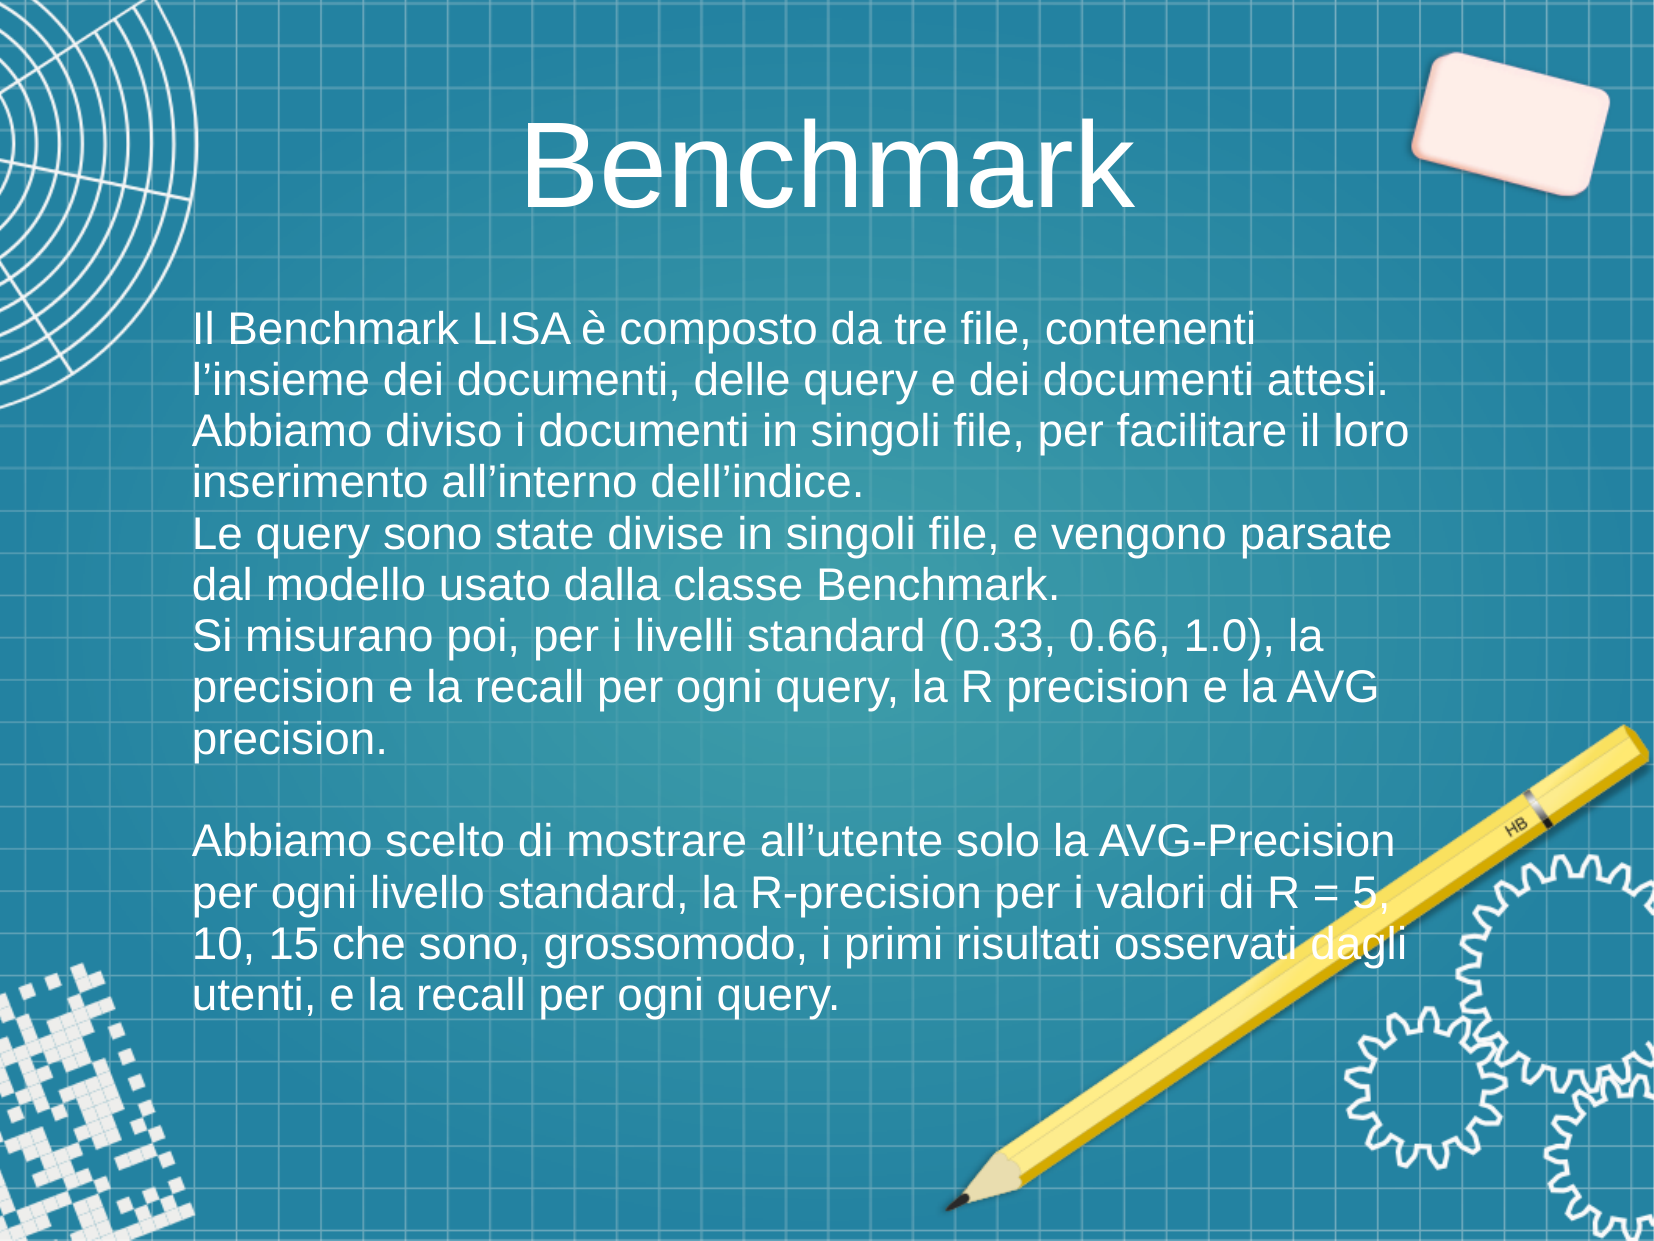

# Benchmark
Il Benchmark LISA è composto da tre file, contenenti l’insieme dei documenti, delle query e dei documenti attesi.
Abbiamo diviso i documenti in singoli file, per facilitare il loro inserimento all’interno dell’indice.
Le query sono state divise in singoli file, e vengono parsate dal modello usato dalla classe Benchmark.
Si misurano poi, per i livelli standard (0.33, 0.66, 1.0), la precision e la recall per ogni query, la R precision e la AVG precision.
Abbiamo scelto di mostrare all’utente solo la AVG-Precision per ogni livello standard, la R-precision per i valori di R = 5, 10, 15 che sono, grossomodo, i primi risultati osservati dagli utenti, e la recall per ogni query.